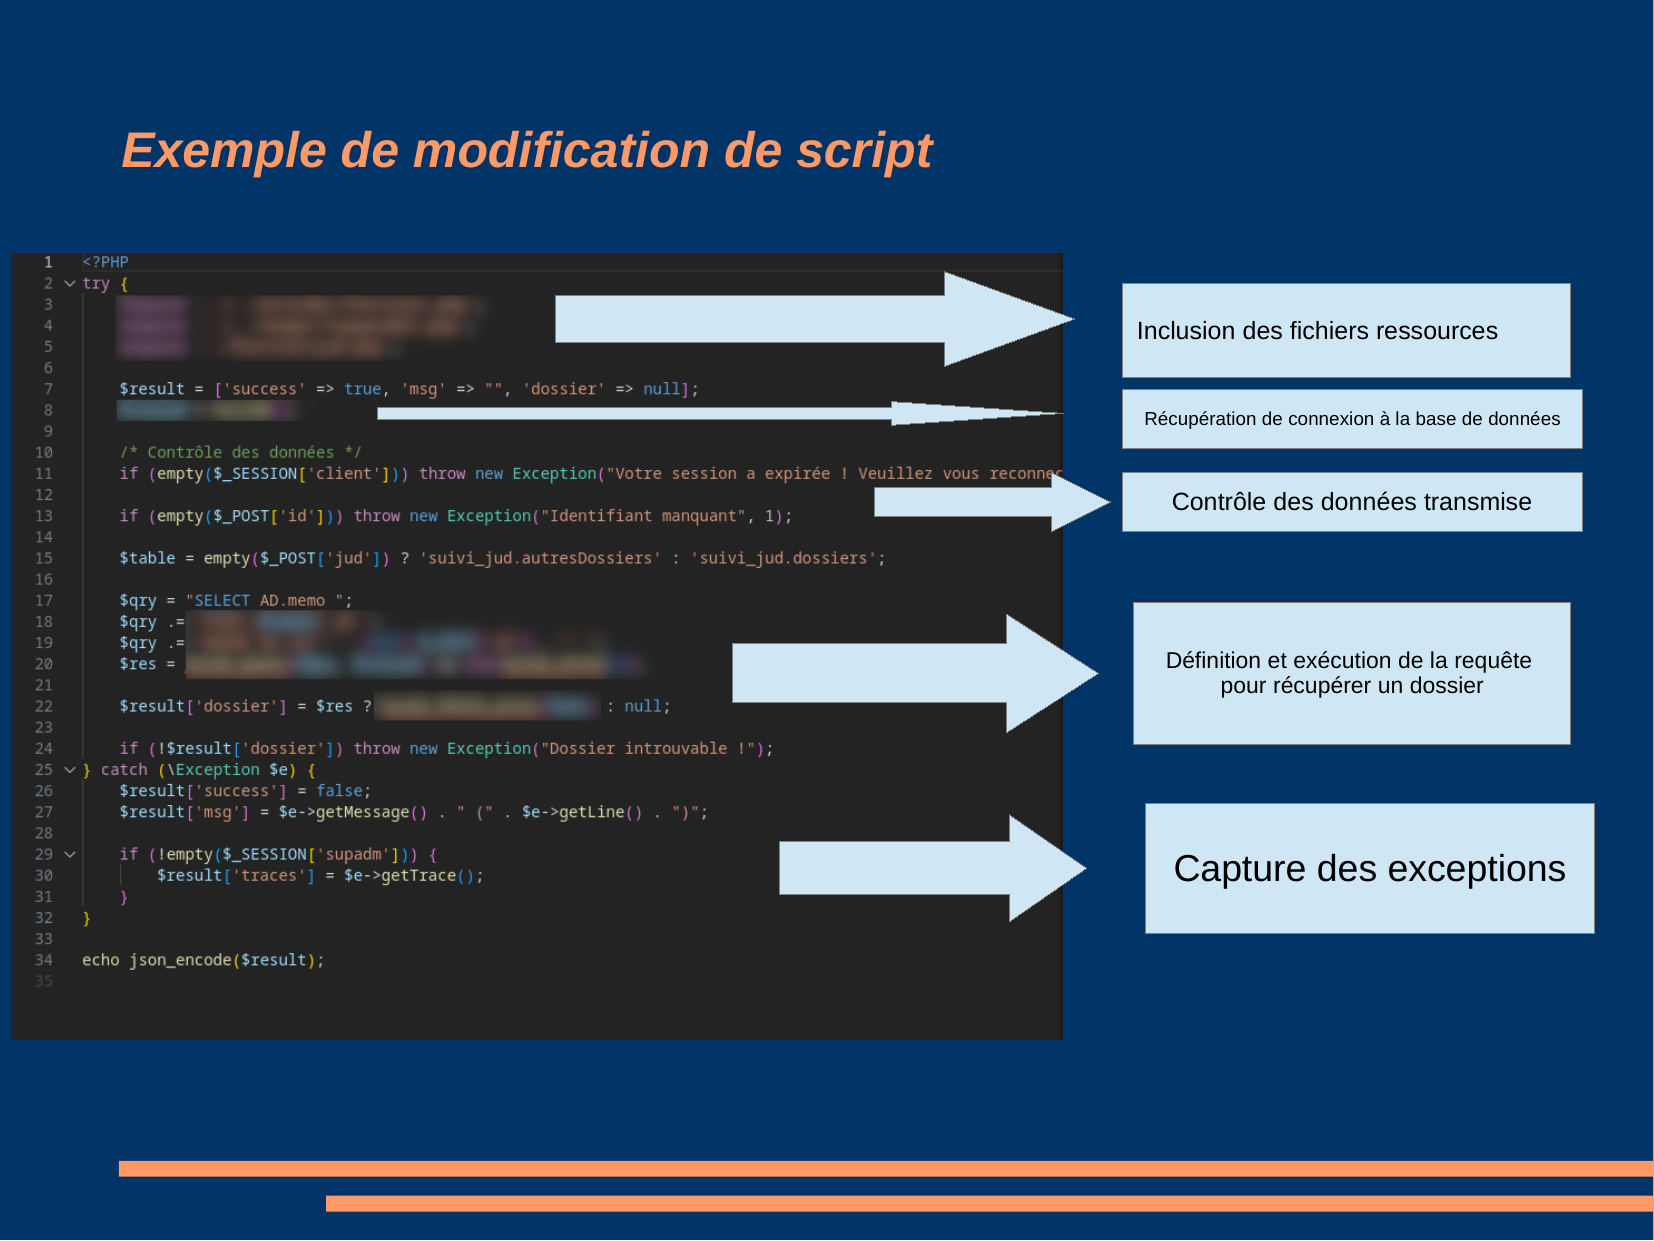

# Exemple de modification de script
Inclusion des fichiers ressources
Récupération de connexion à la base de données
Contrôle des données transmise
Définition et exécution de la requête
pour récupérer un dossier
Capture des exceptions